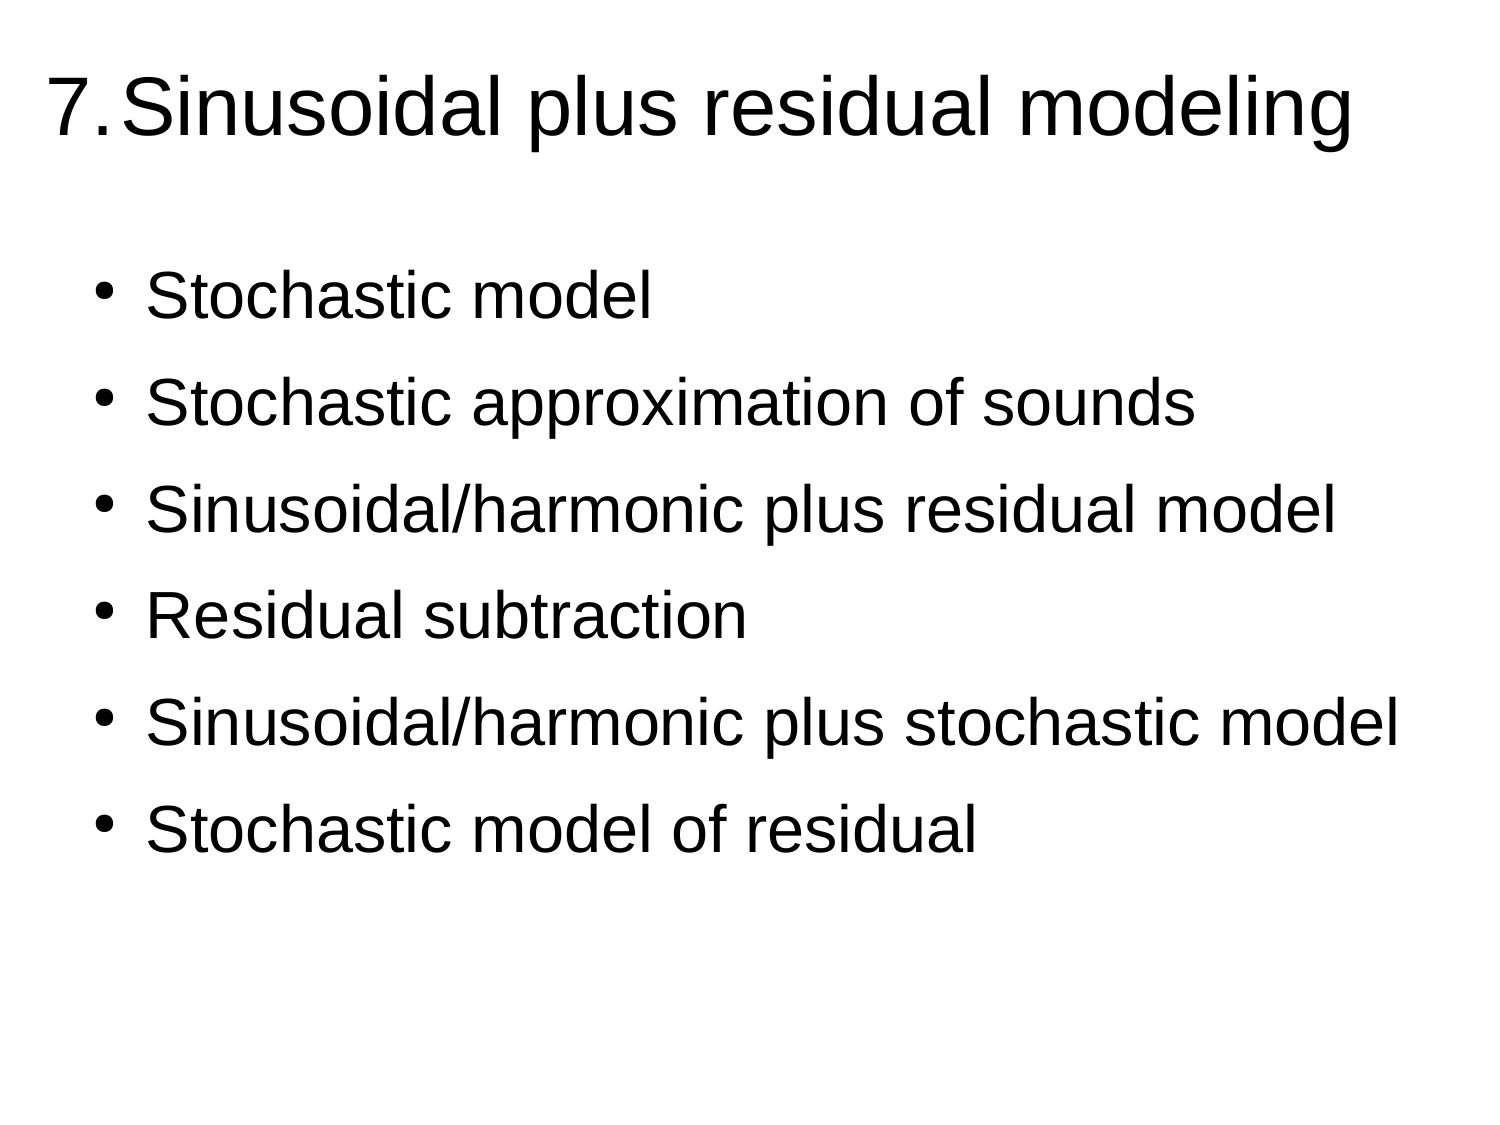

# 7.	Sinusoidal plus residual modeling
Stochastic model
Stochastic approximation of sounds
Sinusoidal/harmonic plus residual model
Residual subtraction
Sinusoidal/harmonic plus stochastic model
Stochastic model of residual